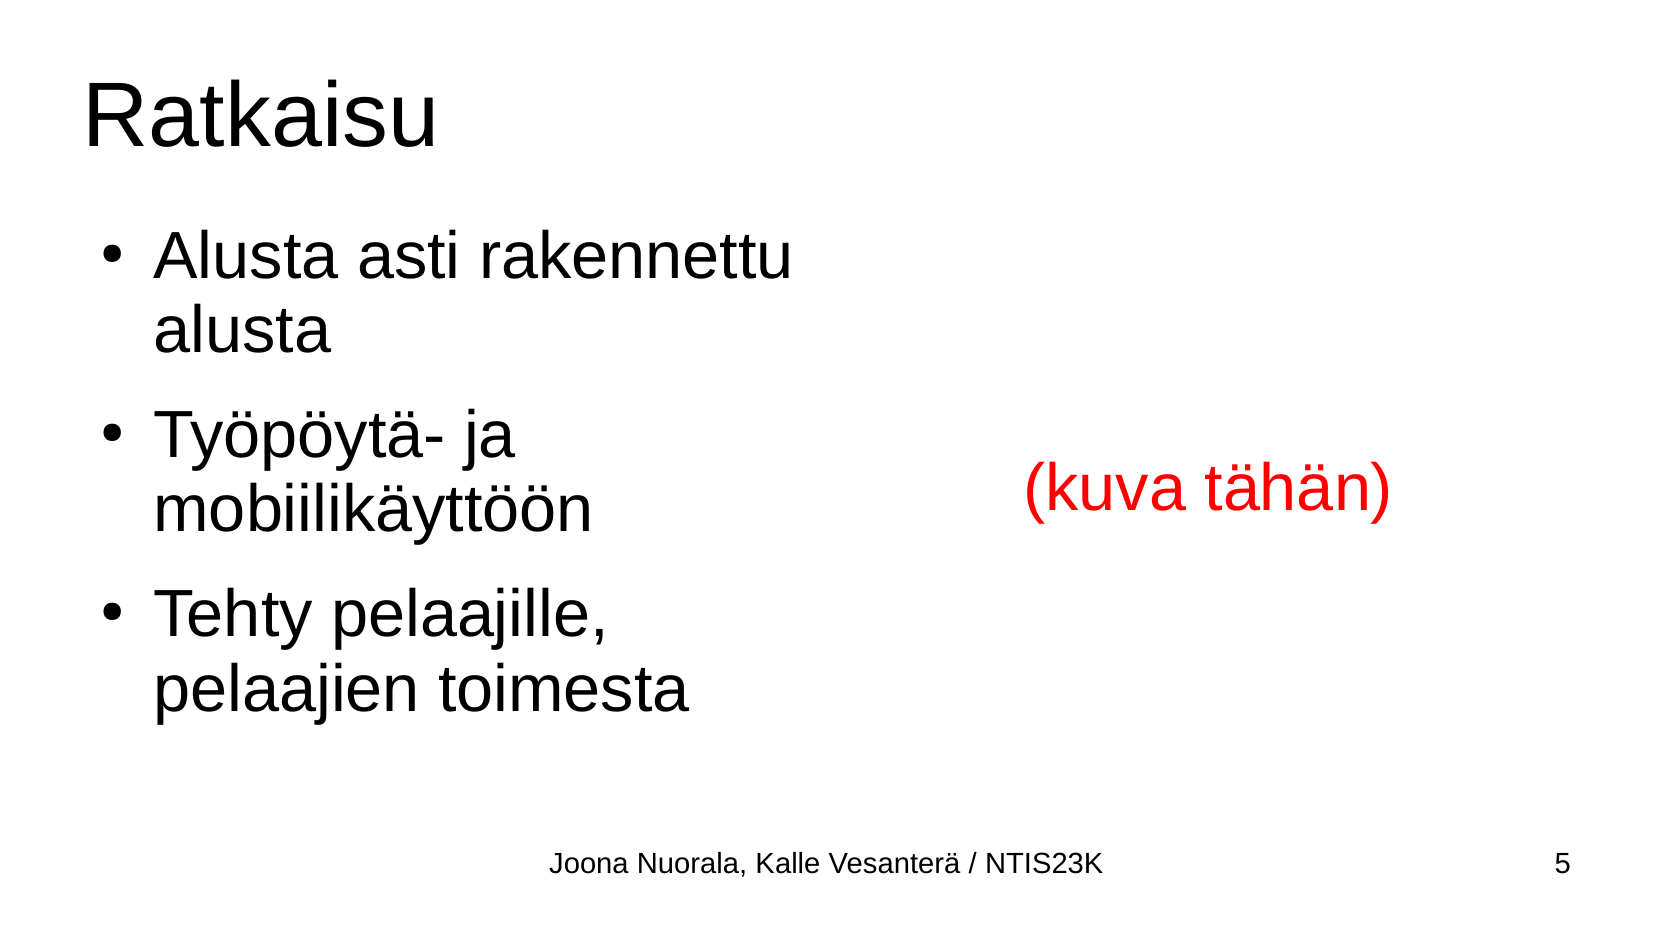

# Ratkaisu
Alusta asti rakennettu alusta
Työpöytä- ja mobiilikäyttöön
Tehty pelaajille, pelaajien toimesta
(kuva tähän)
Joona Nuorala, Kalle Vesanterä / NTIS23K
5